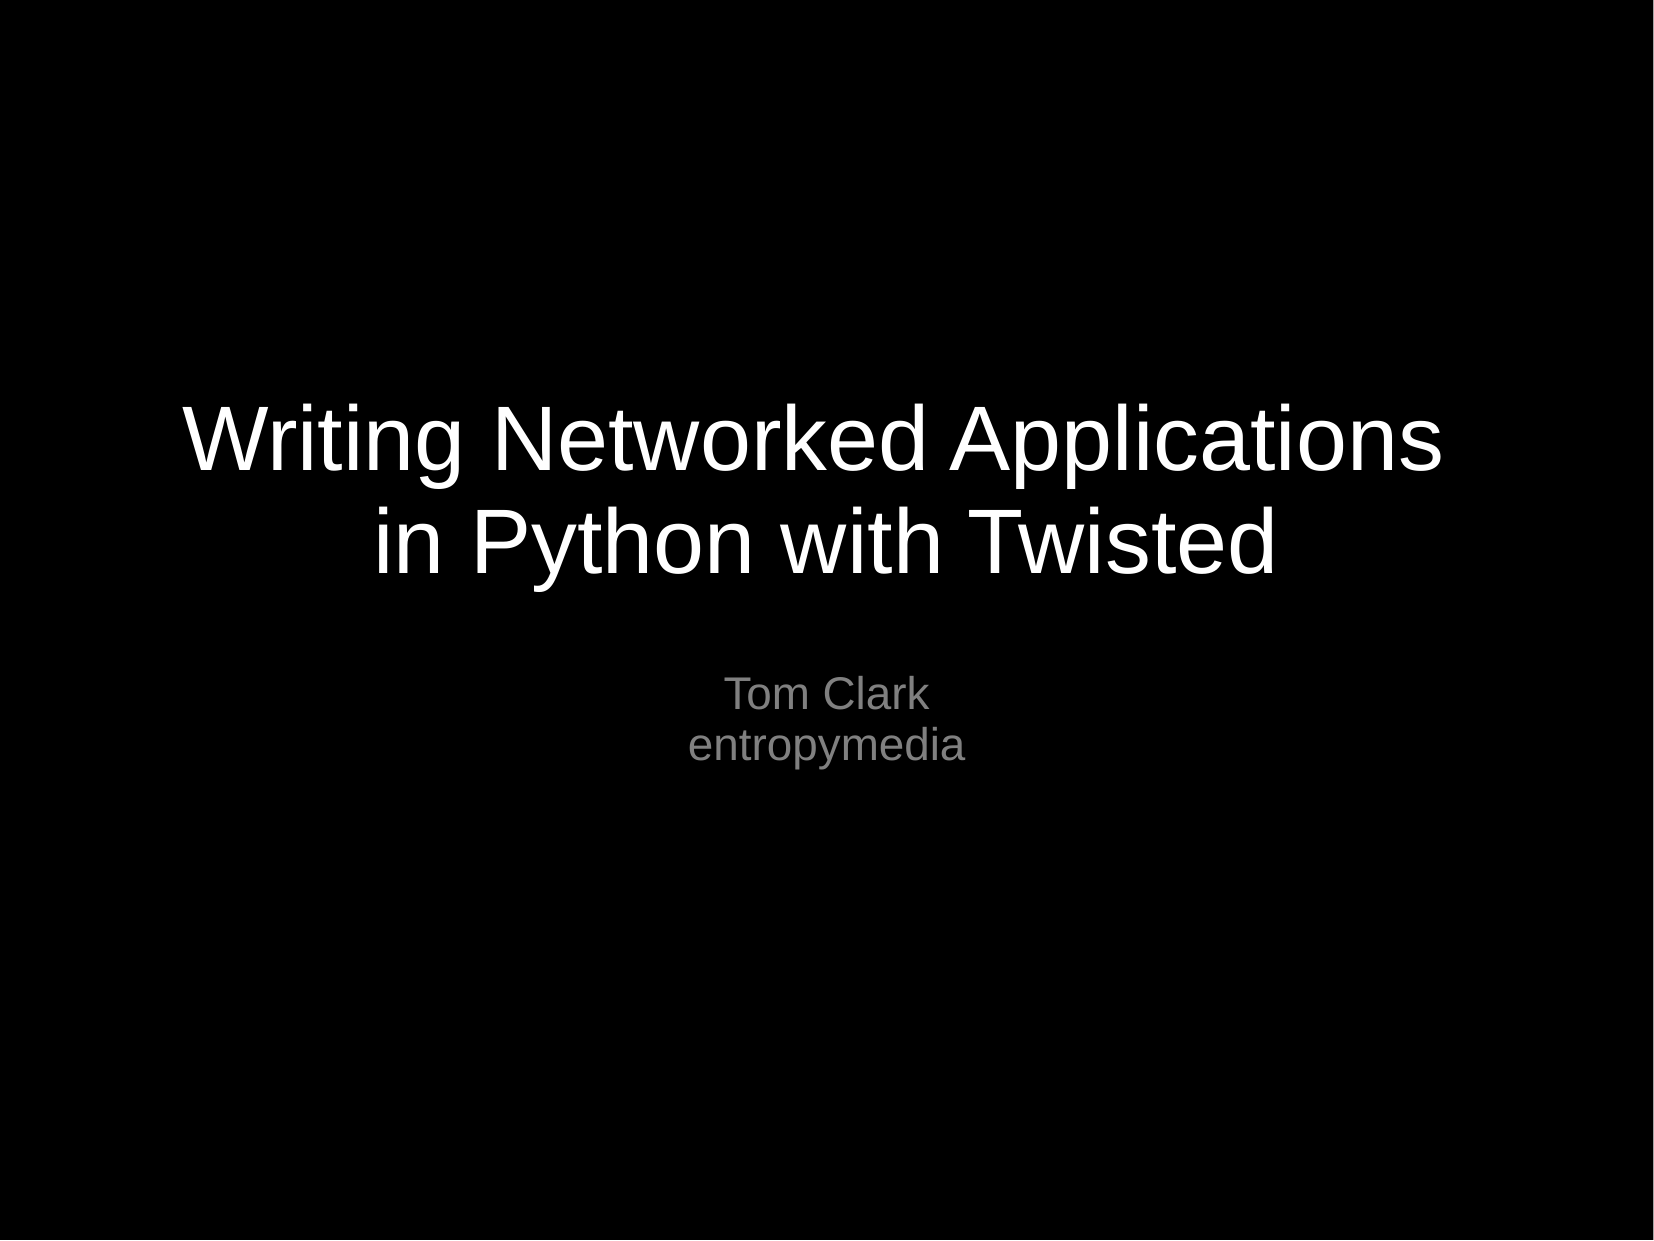

# Writing Networked Applications
in Python with Twisted
Tom Clark
entropymedia